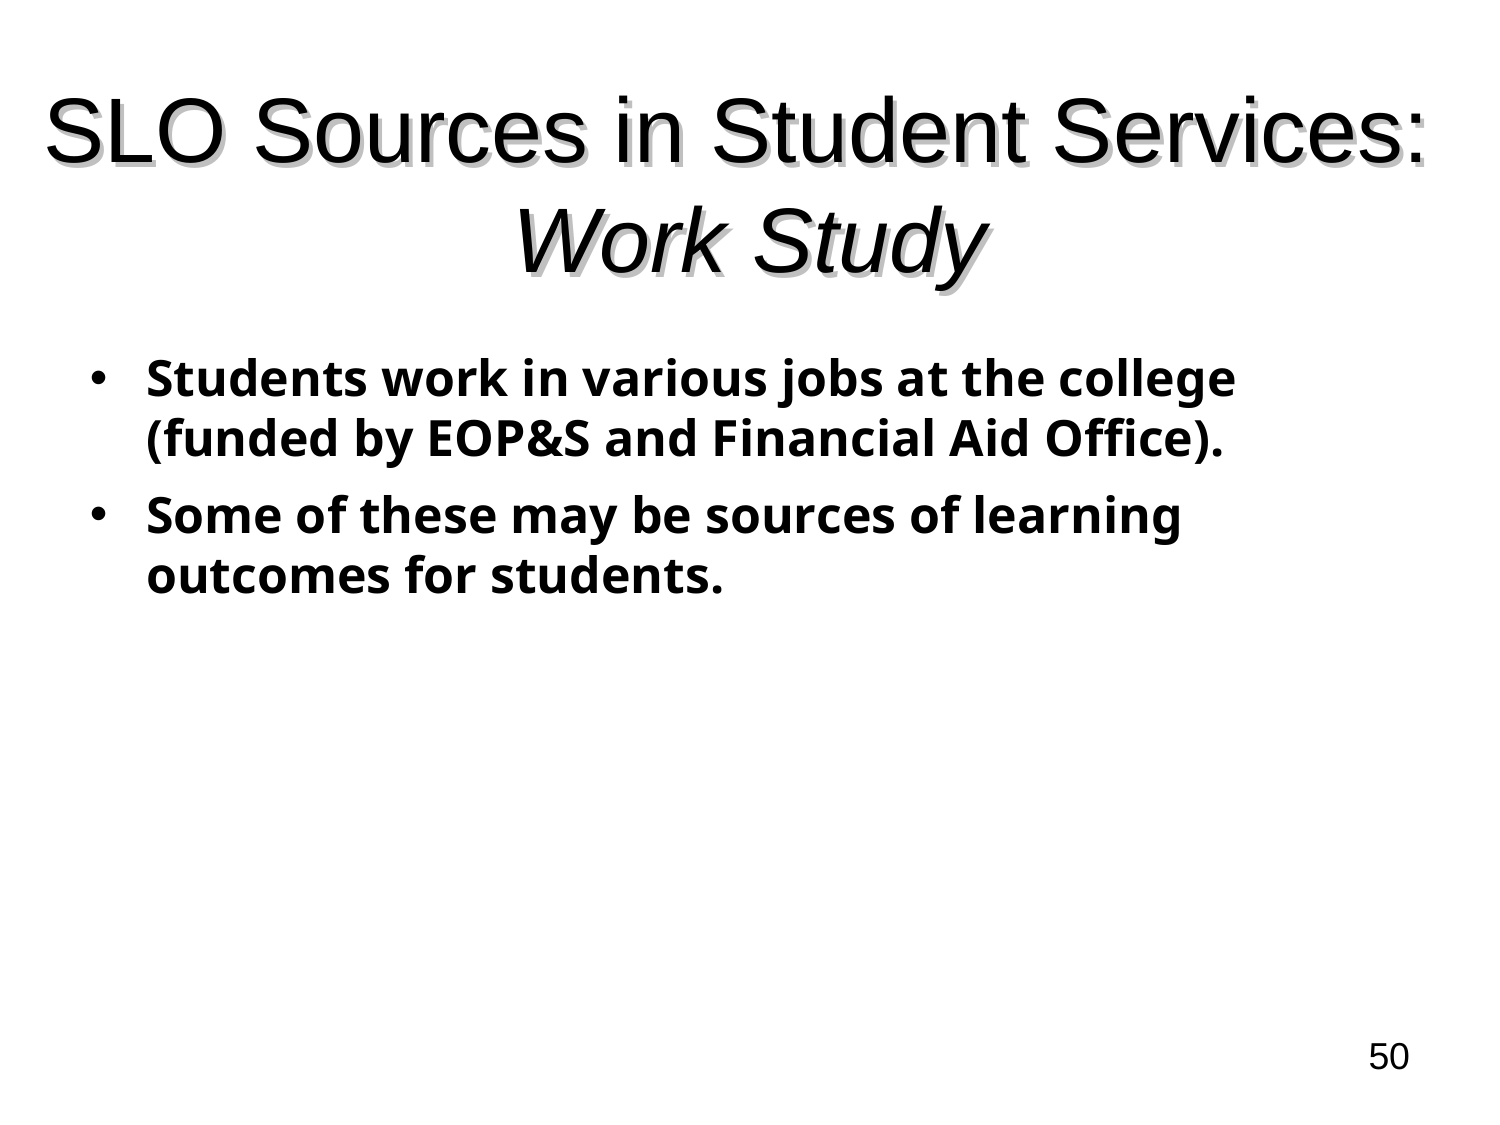

# SLO Sources in Student Services: Work Study
Students work in various jobs at the college (funded by EOP&S and Financial Aid Office).
Some of these may be sources of learning outcomes for students.
50